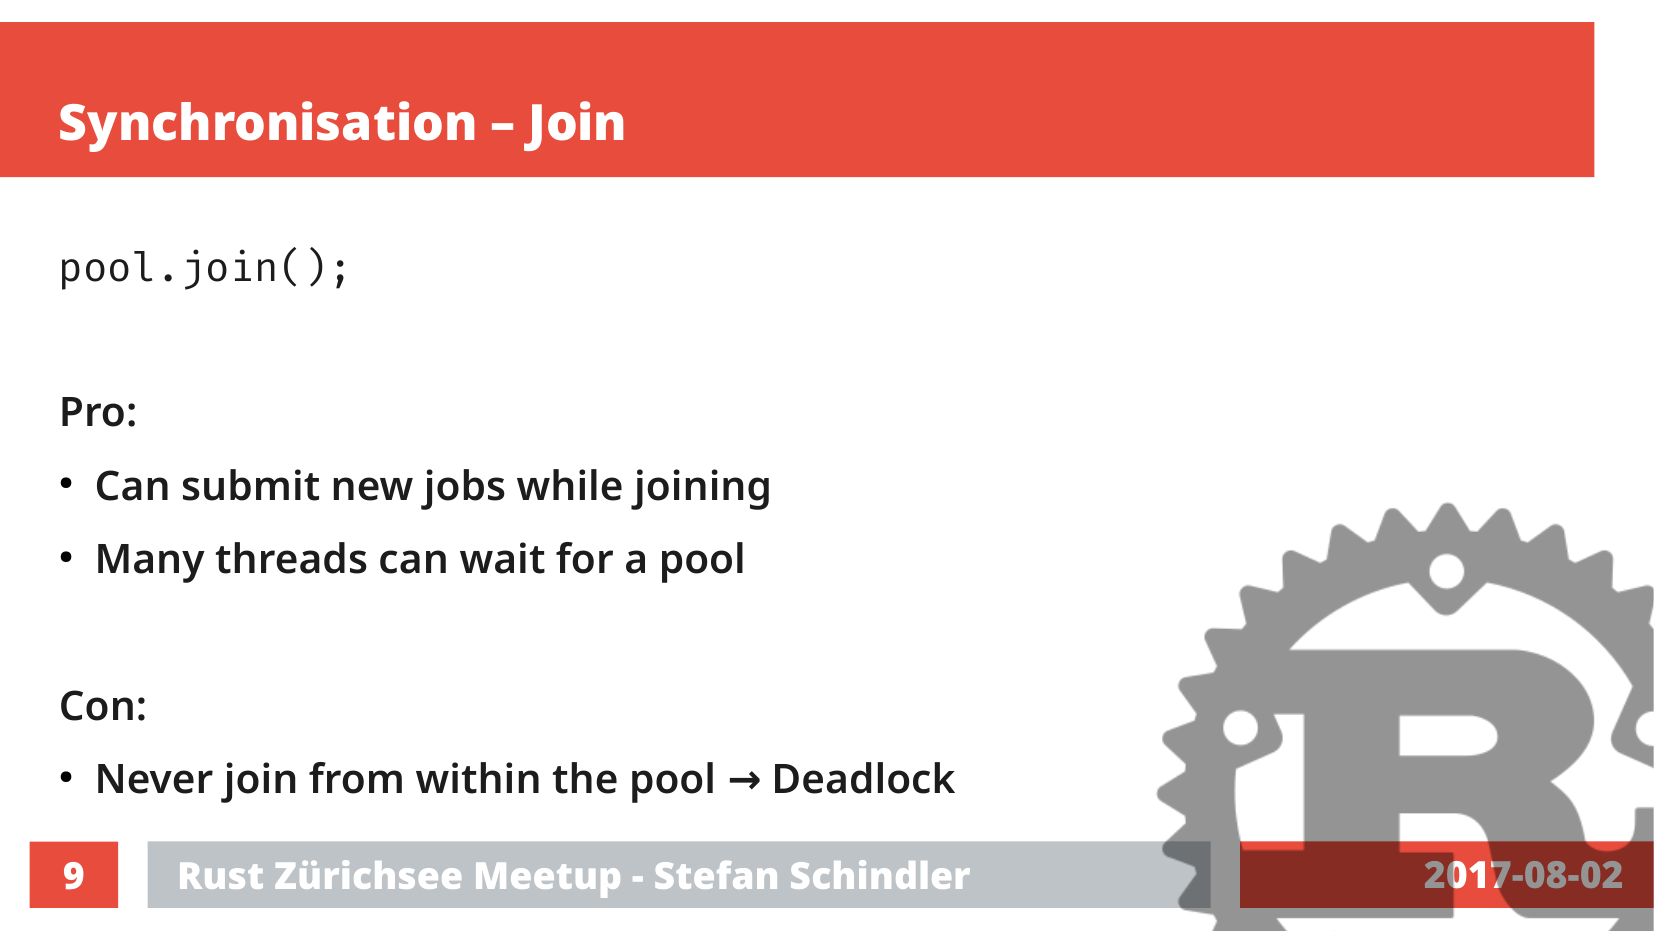

# Synchronisation – Join
pool.join();
Pro:
Can submit new jobs while joining
Many threads can wait for a pool
Con:
Never join from within the pool → Deadlock
9
Rust Zürichsee Meetup - Stefan Schindler
2017-08-02